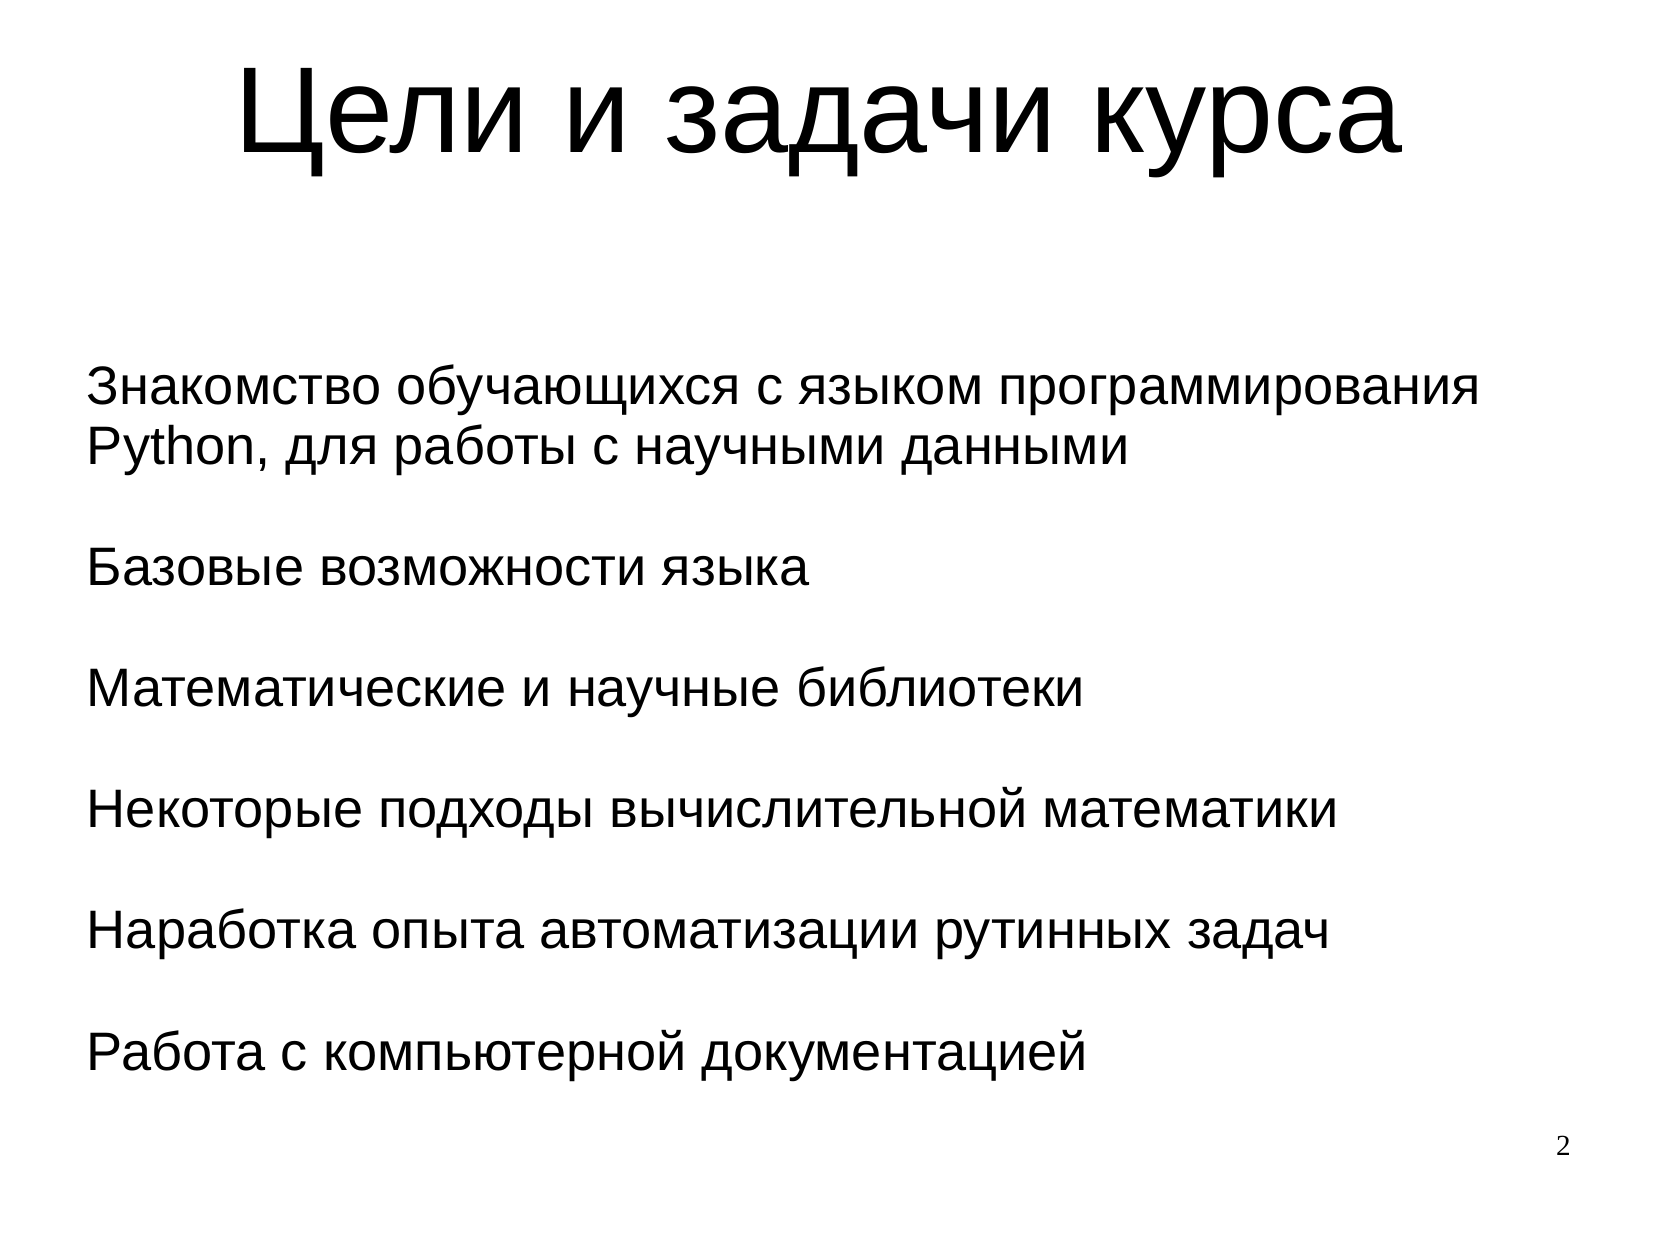

# Цели и задачи курса
Знакомство обучающихся с языком программирования Python, для работы с научными данными
Базовые возможности языка
Математические и научные библиотеки
Некоторые подходы вычислительной математики
Наработка опыта автоматизации рутинных задач
Работа с компьютерной документацией
2